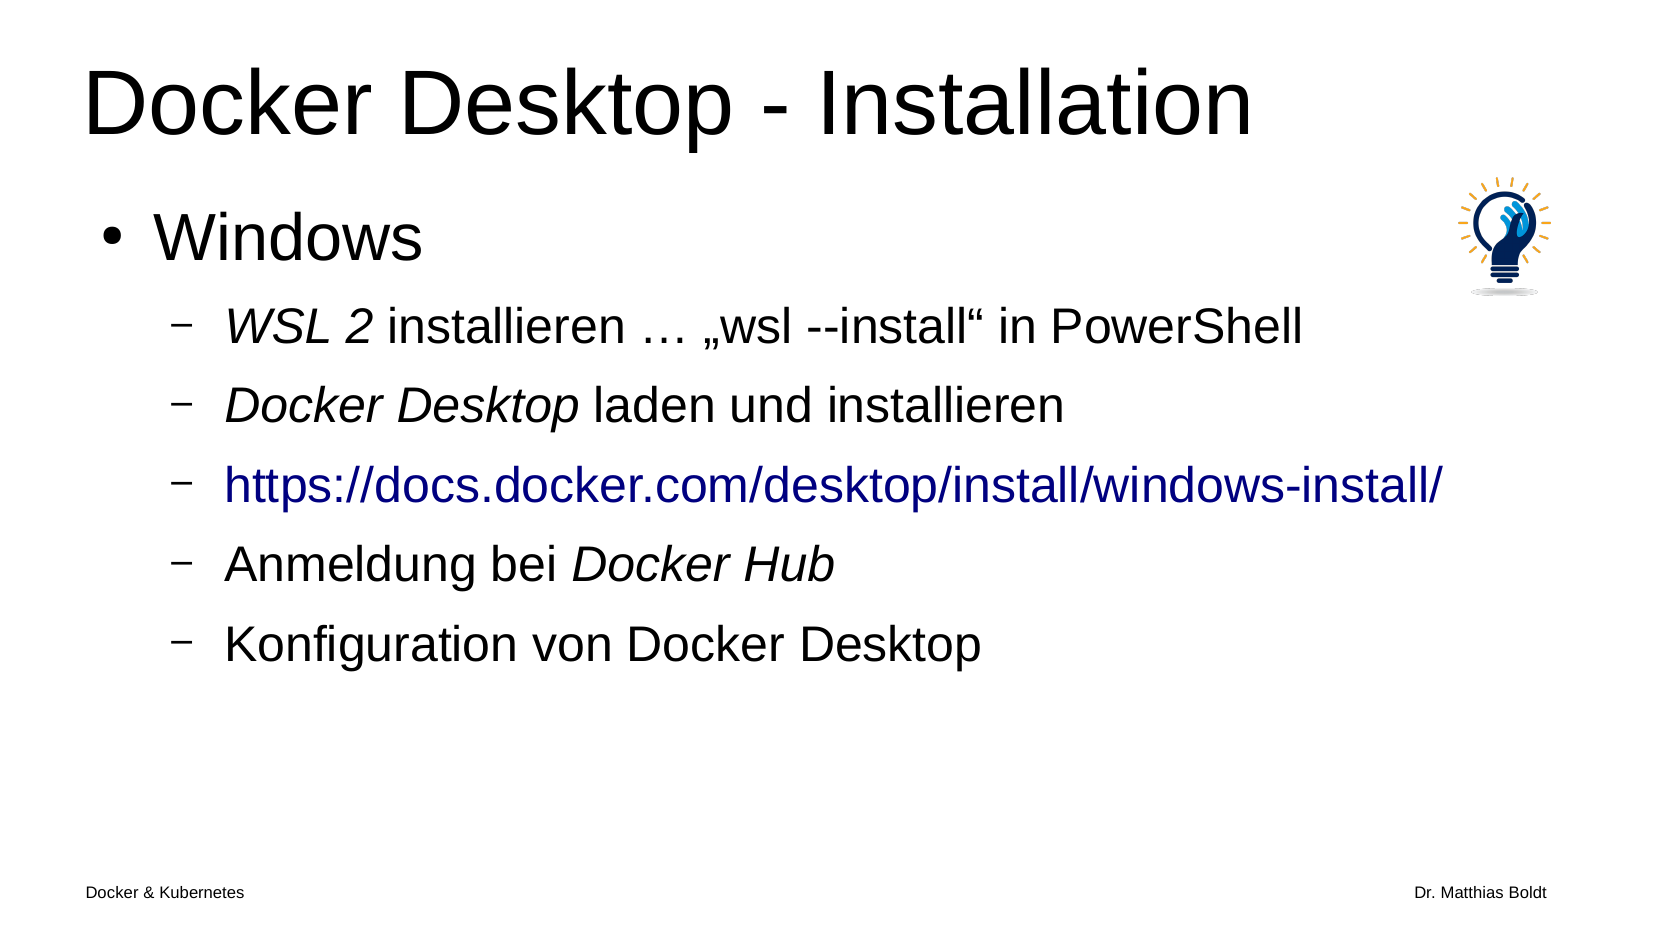

# Docker Desktop - Installation
Windows
WSL 2 installieren … „wsl --install“ in PowerShell
Docker Desktop laden und installieren
https://docs.docker.com/desktop/install/windows-install/
Anmeldung bei Docker Hub
Konfiguration von Docker Desktop
Docker & Kubernetes																Dr. Matthias Boldt